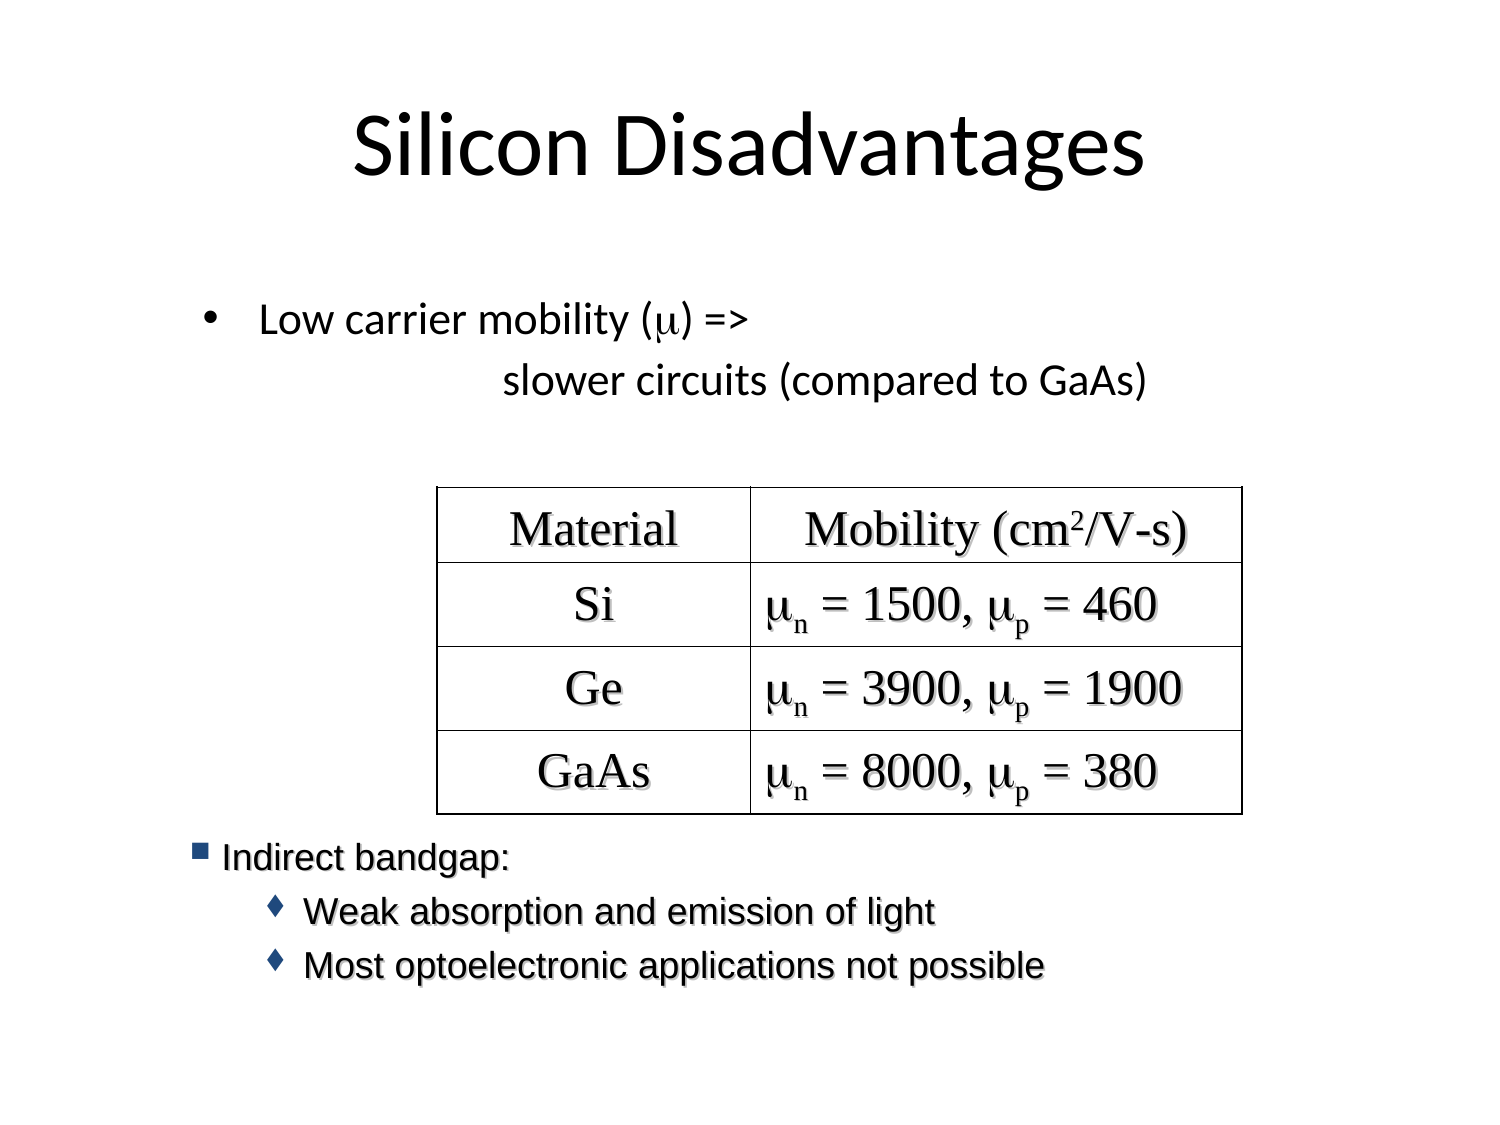

# Silicon Disadvantages
Low carrier mobility () =>
			slower circuits (compared to GaAs)
| Material | Mobility (cm2/V-s) |
| --- | --- |
| Si | n = 1500, p = 460 |
| Ge | n = 3900, p = 1900 |
| GaAs | n = 8000, p = 380 |
 Indirect bandgap:
 Weak absorption and emission of light
 Most optoelectronic applications not possible